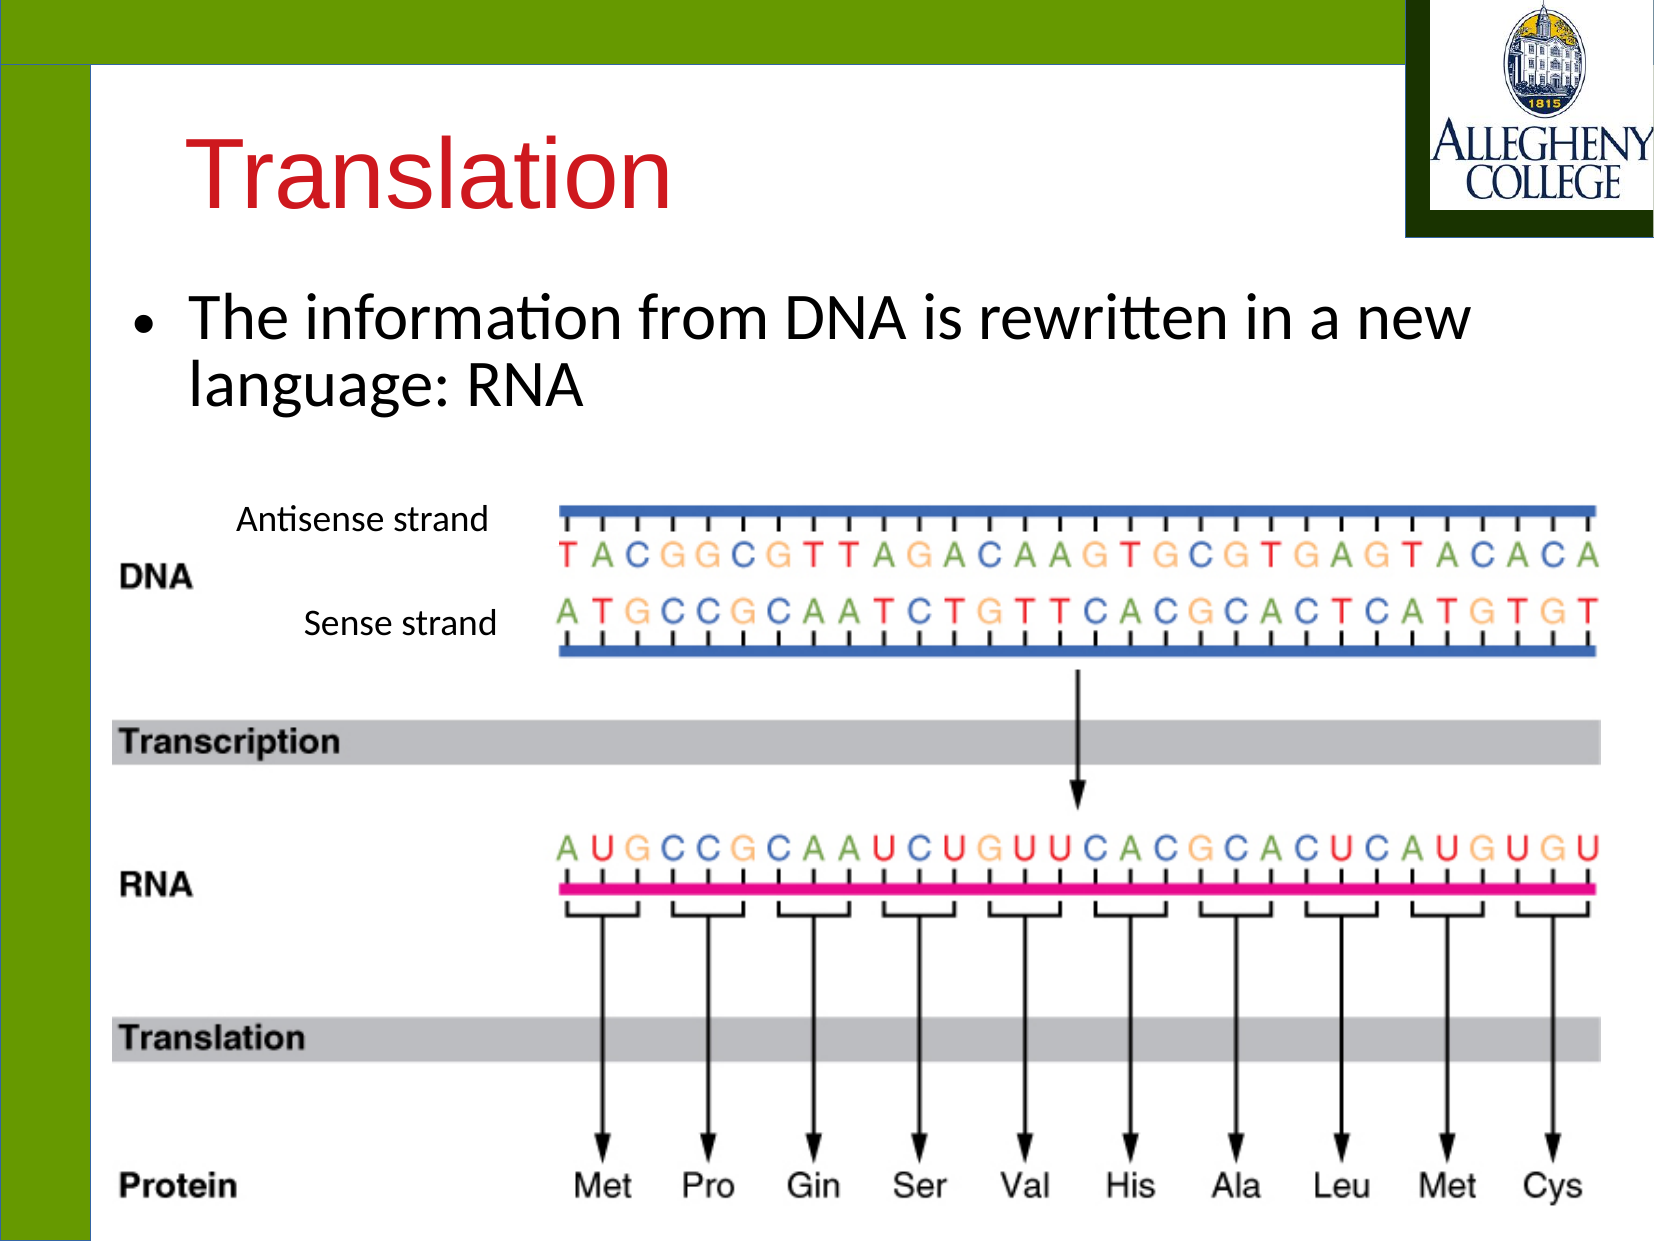

#
Translation
The information from DNA is rewritten in a new language: RNA
Antisense strand
Sense strand